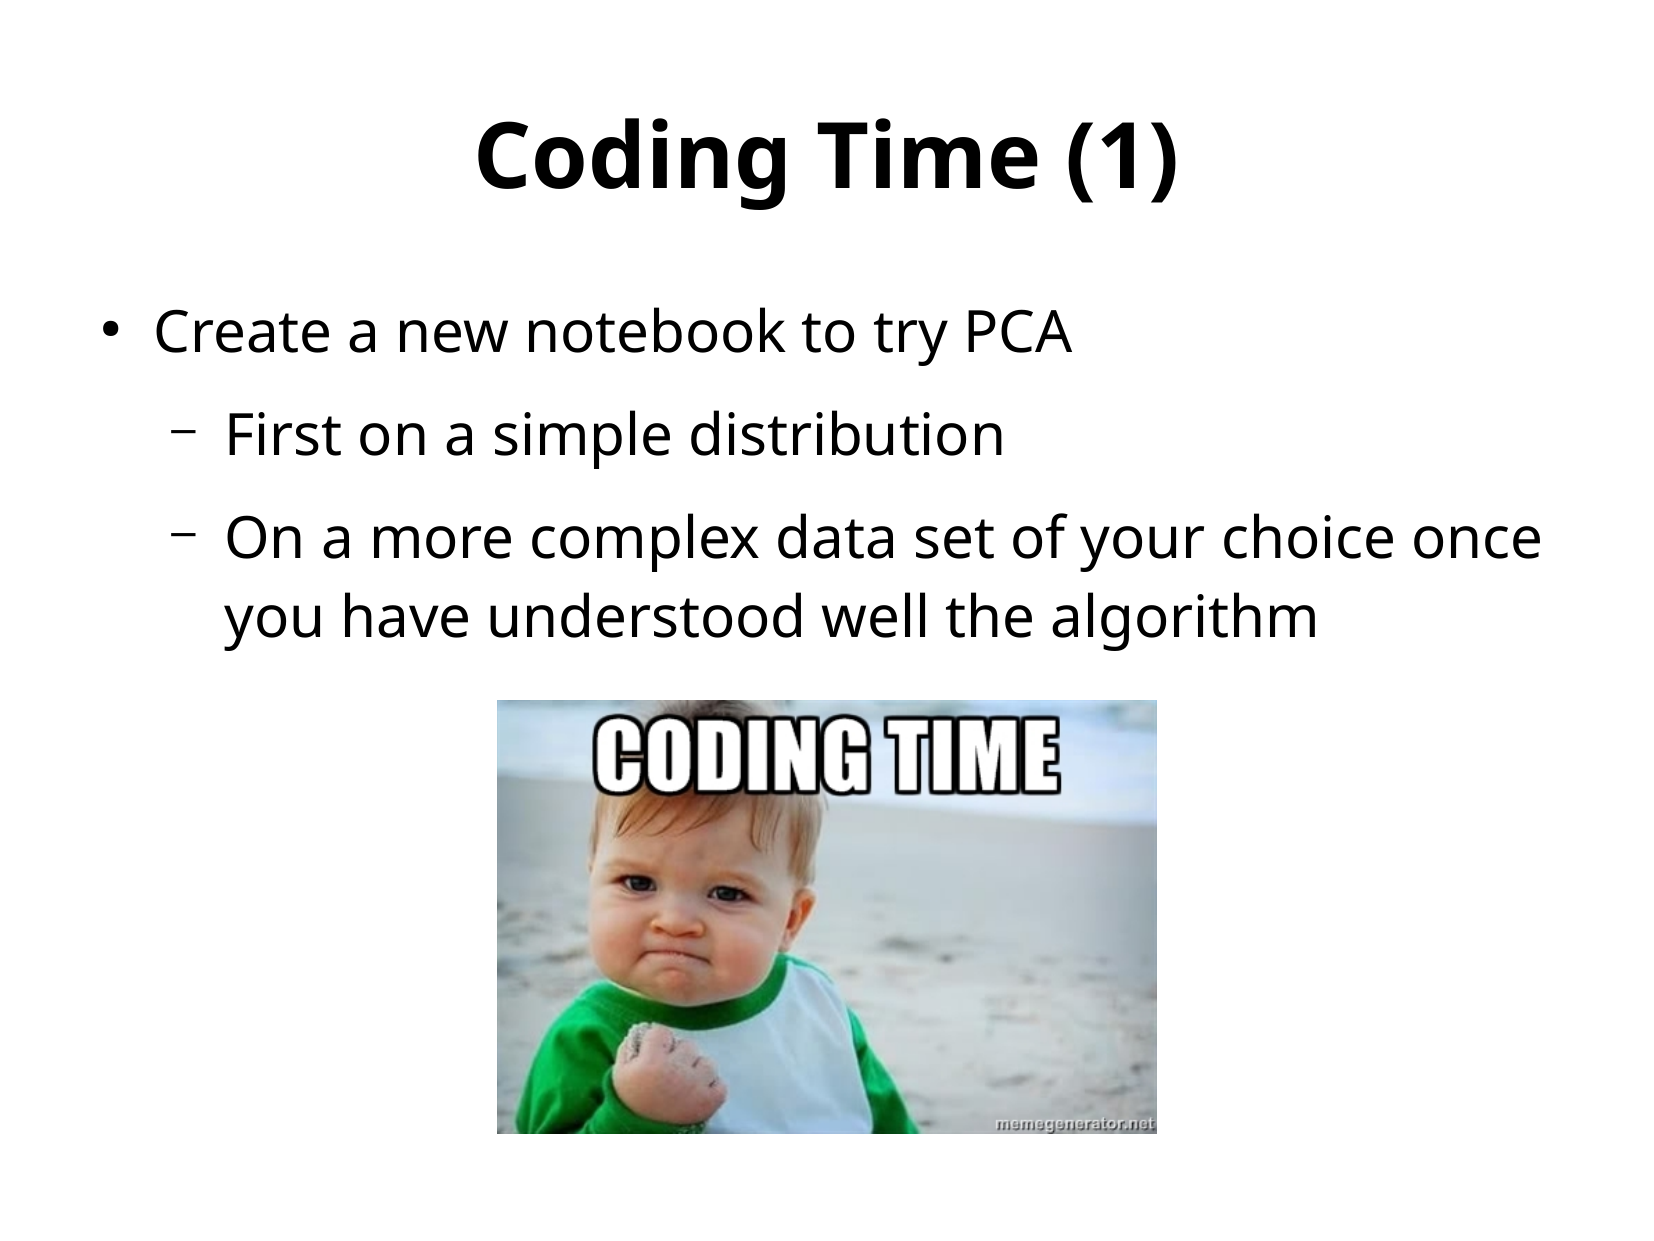

# Coding Time (1)
Create a new notebook to try PCA
First on a simple distribution
On a more complex data set of your choice once you have understood well the algorithm